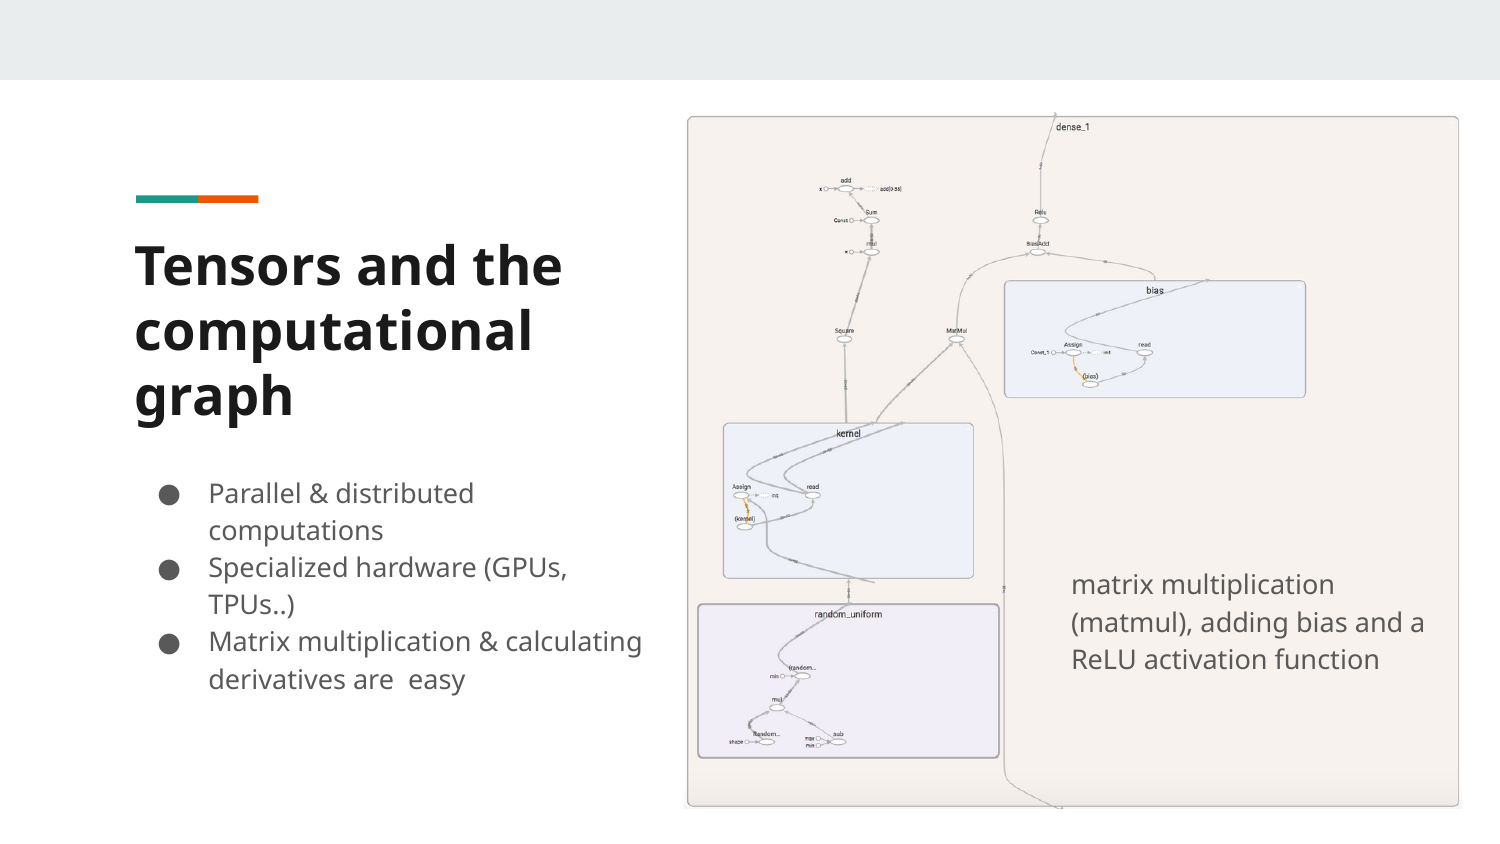

# Tensors and the computational graph
Parallel & distributed computations
Specialized hardware (GPUs, TPUs..)
Matrix multiplication & calculating derivatives are easy
matrix multiplication (matmul), adding bias and a ReLU activation function